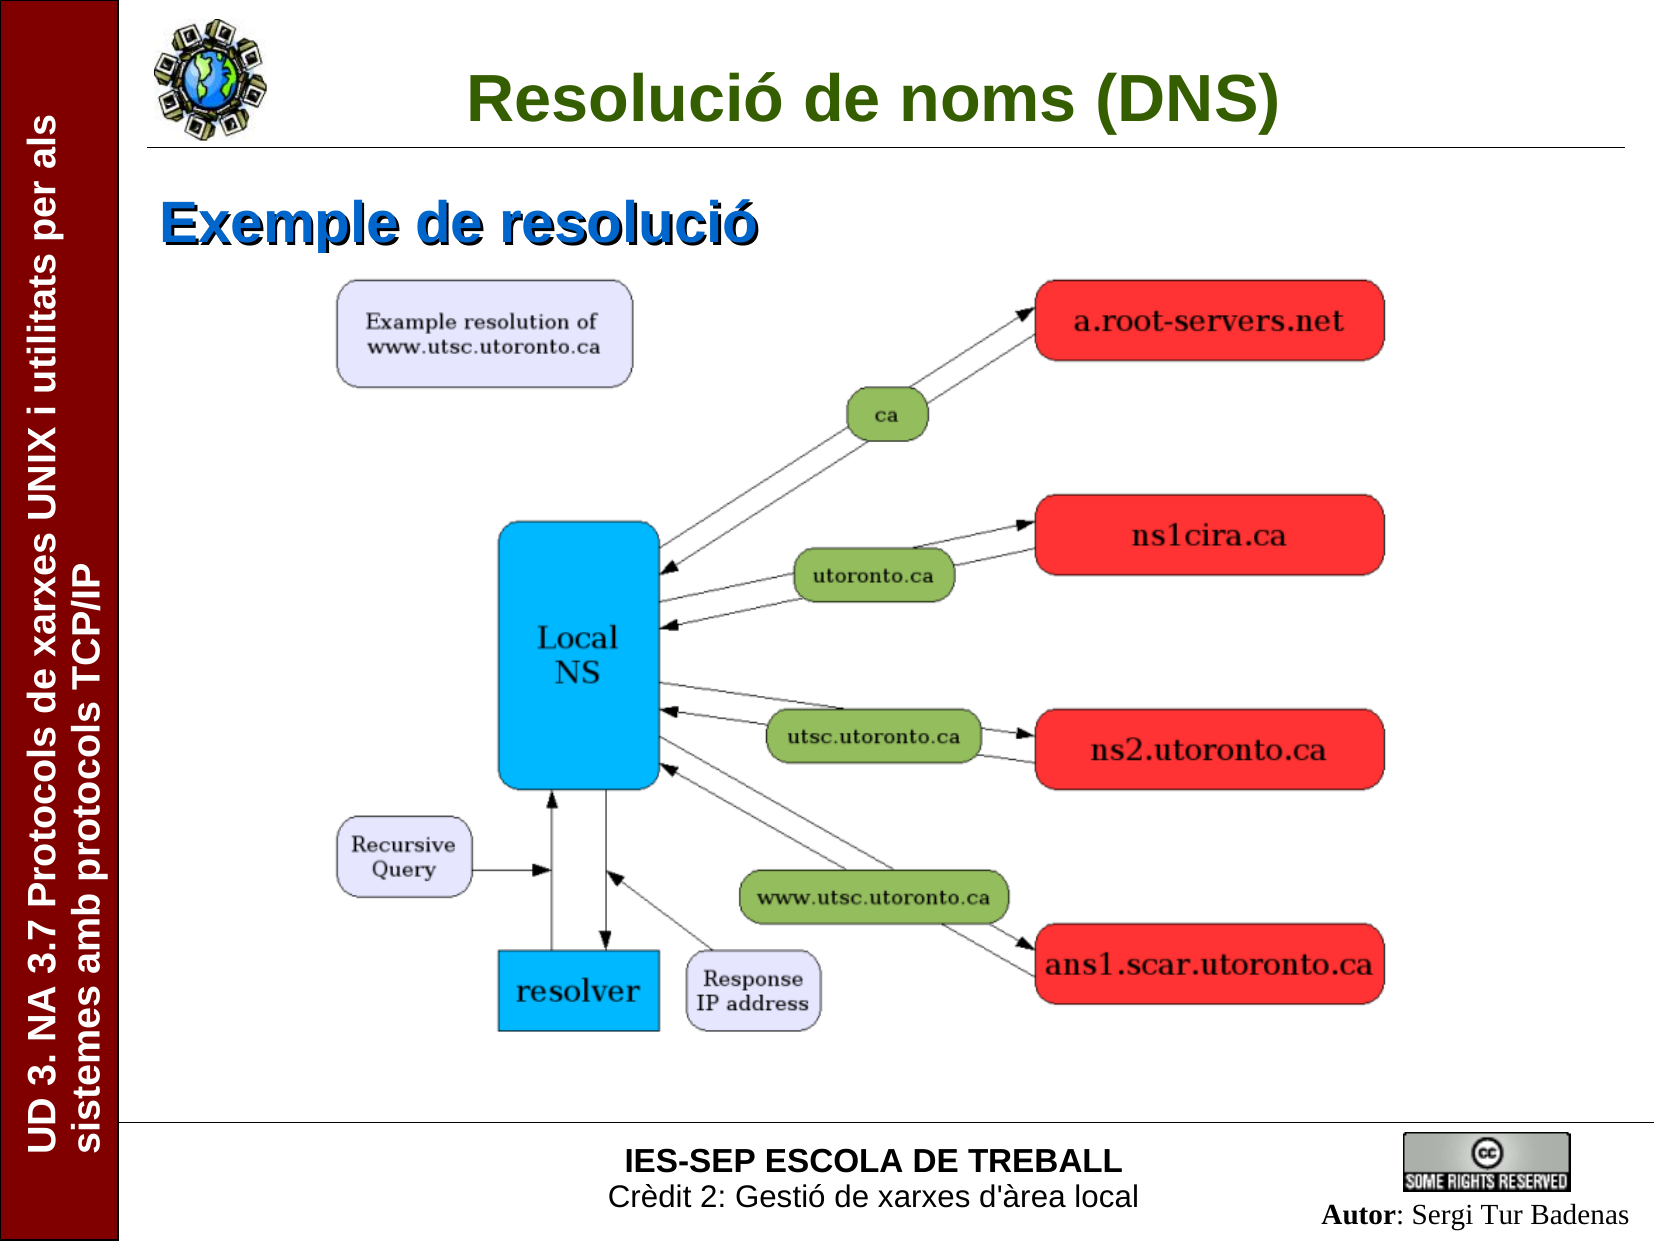

# Resolució de noms (DNS)
Exemple de resolució